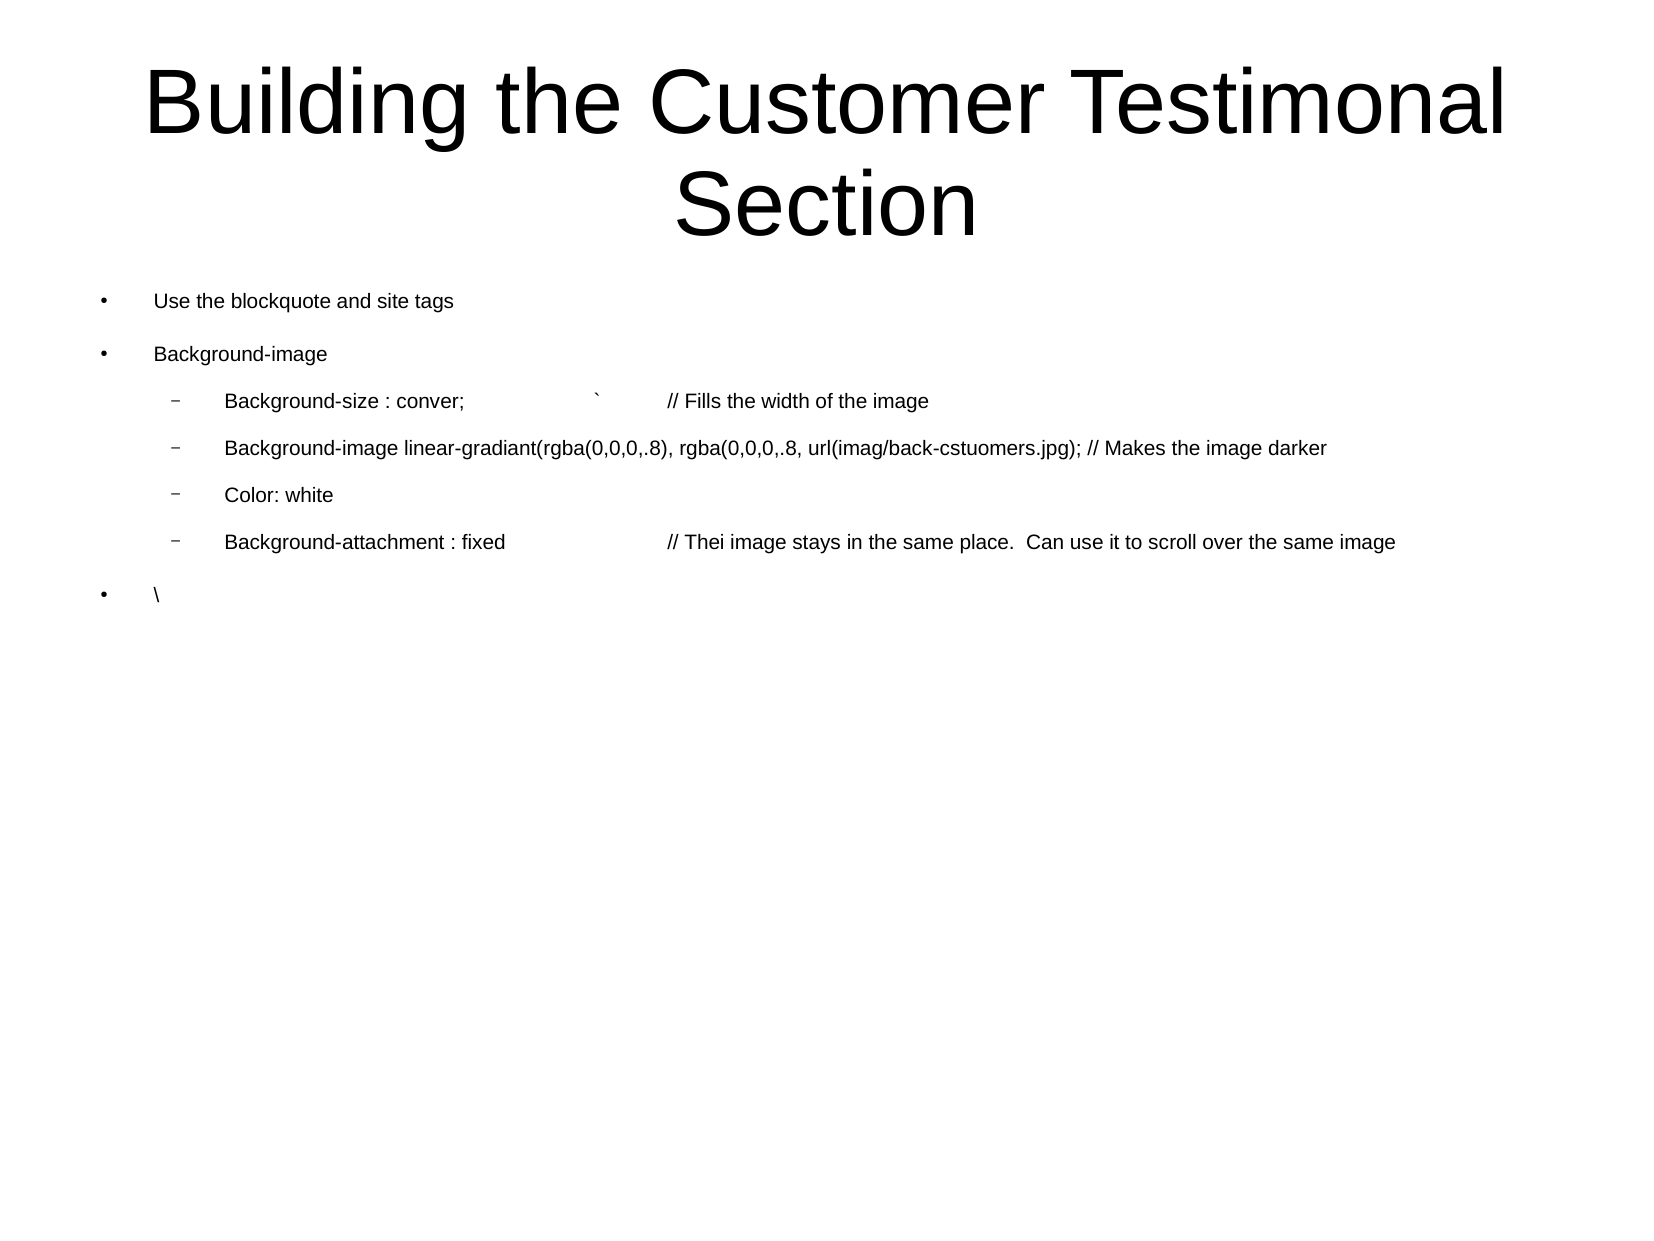

# Building the Customer Testimonal Section
Use the blockquote and site tags
Background-image
Background-size : conver;		`	// Fills the width of the image
Background-image linear-gradiant(rgba(0,0,0,.8), rgba(0,0,0,.8, url(imag/back-cstuomers.jpg); // Makes the image darker
Color: white
Background-attachment : fixed			// Thei image stays in the same place. Can use it to scroll over the same image
\